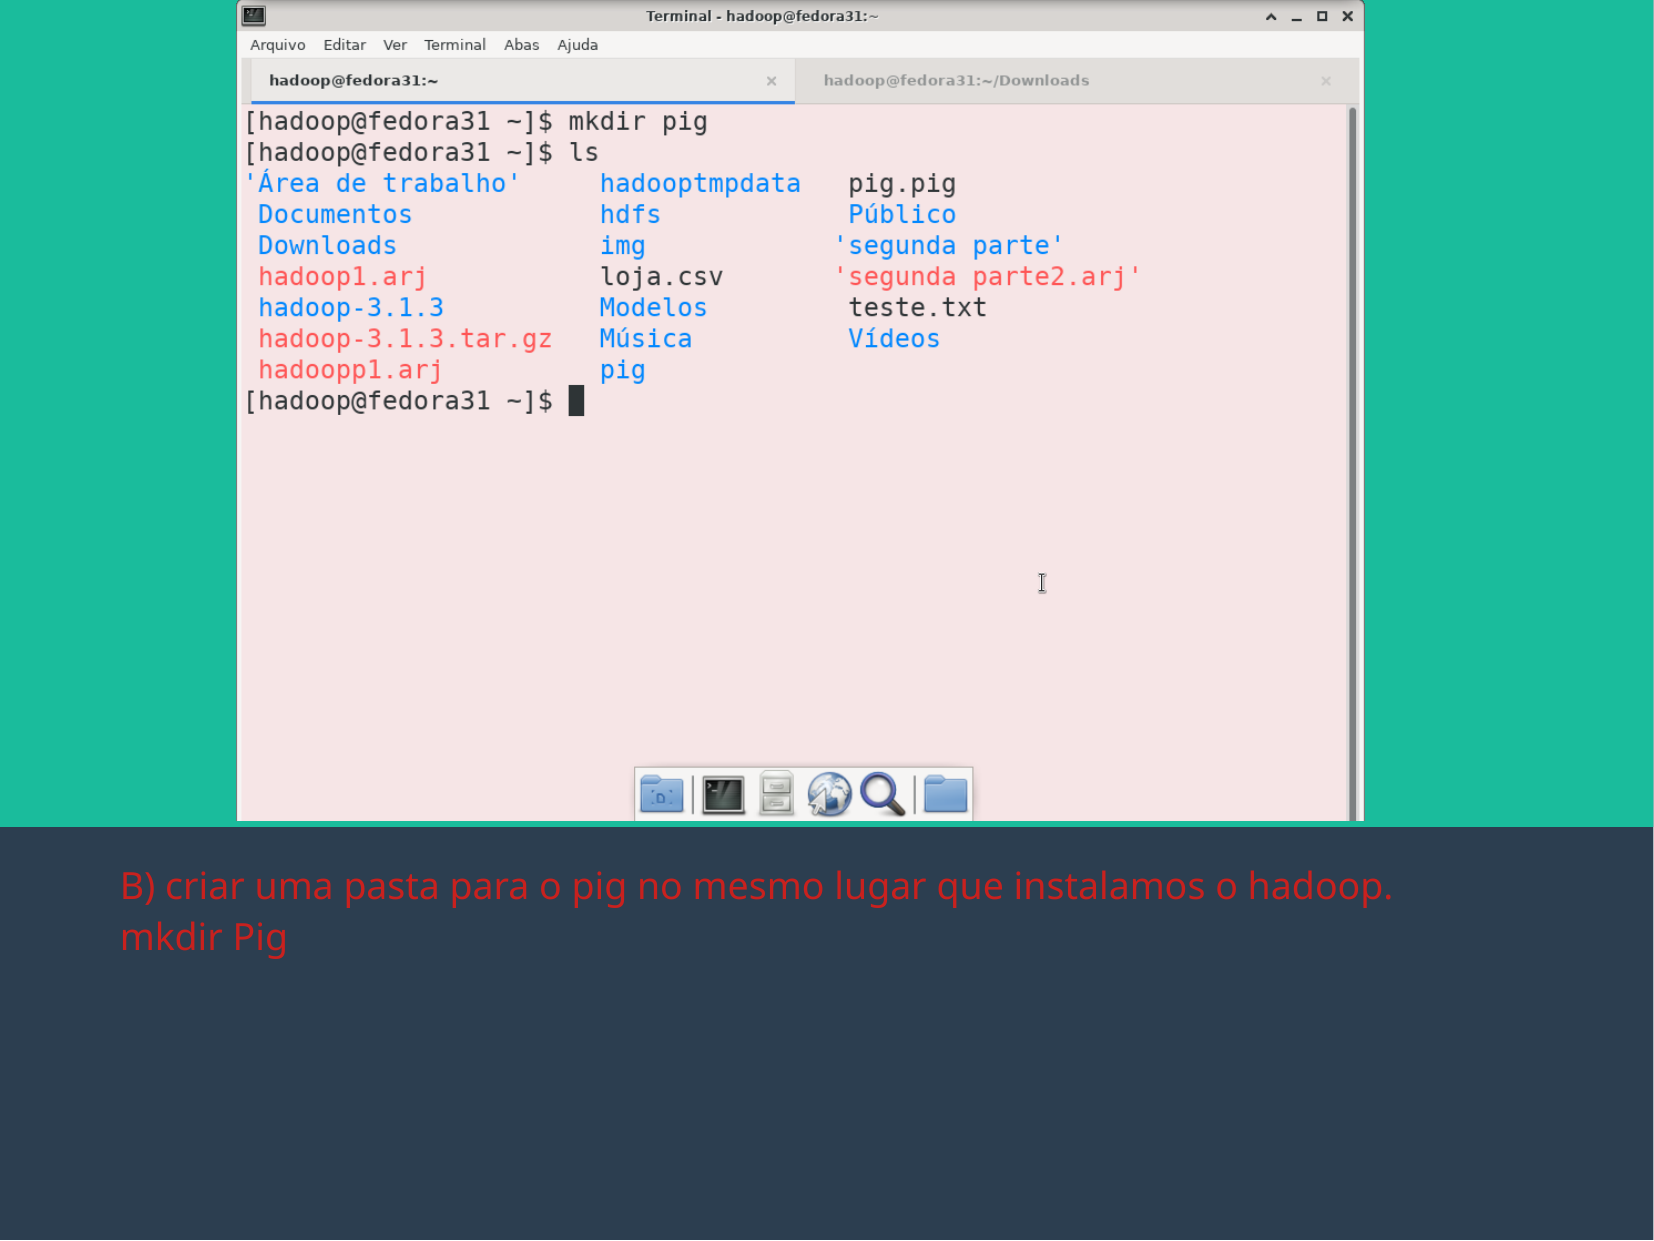

B) criar uma pasta para o pig no mesmo lugar que instalamos o hadoop.
mkdir Pig